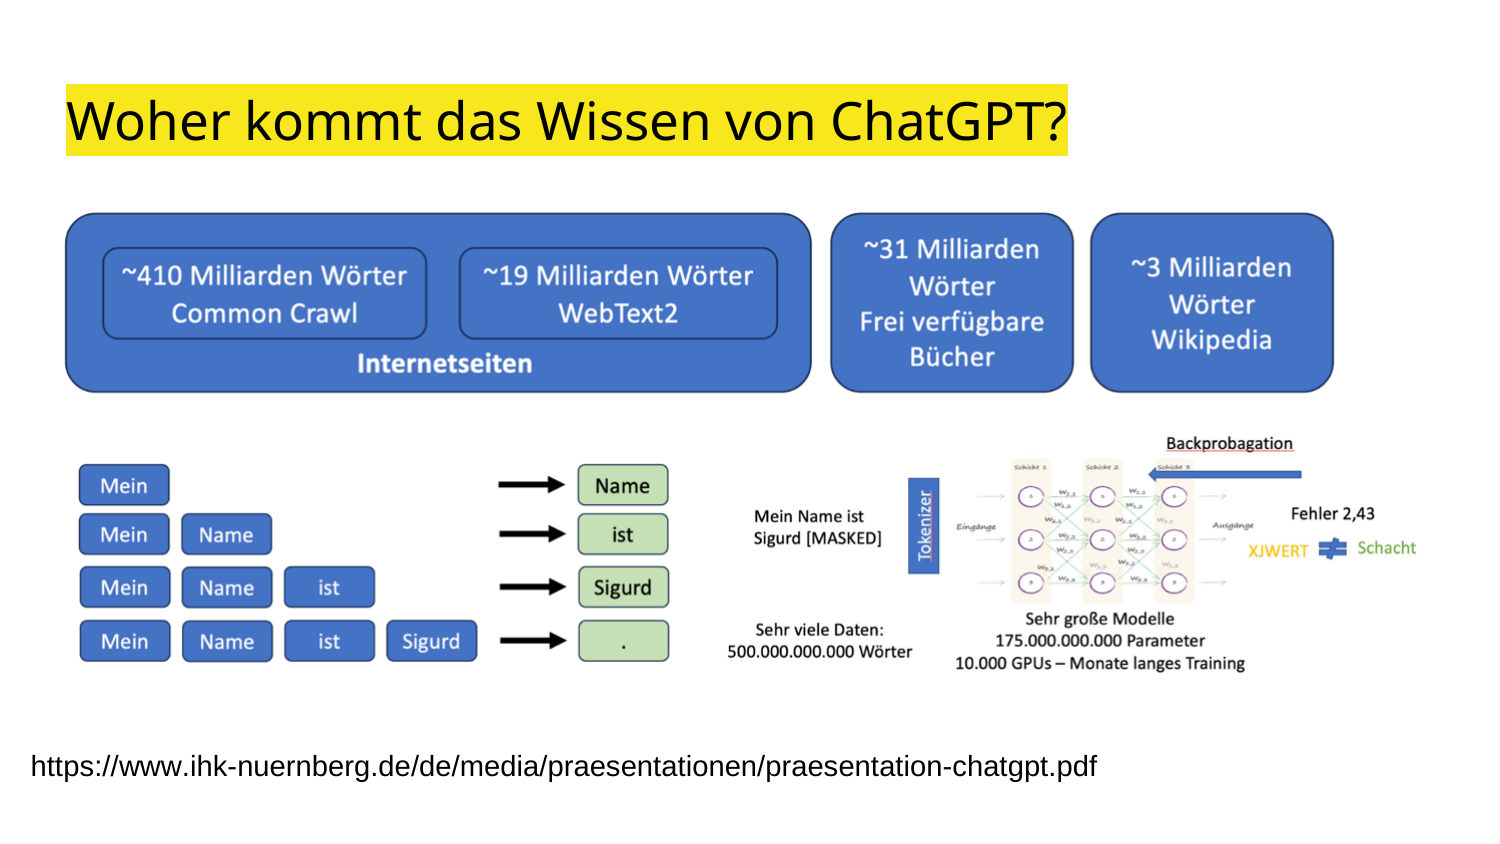

# Woher kommt das Wissen von ChatGPT?
https://www.ihk-nuernberg.de/de/media/praesentationen/praesentation-chatgpt.pdf